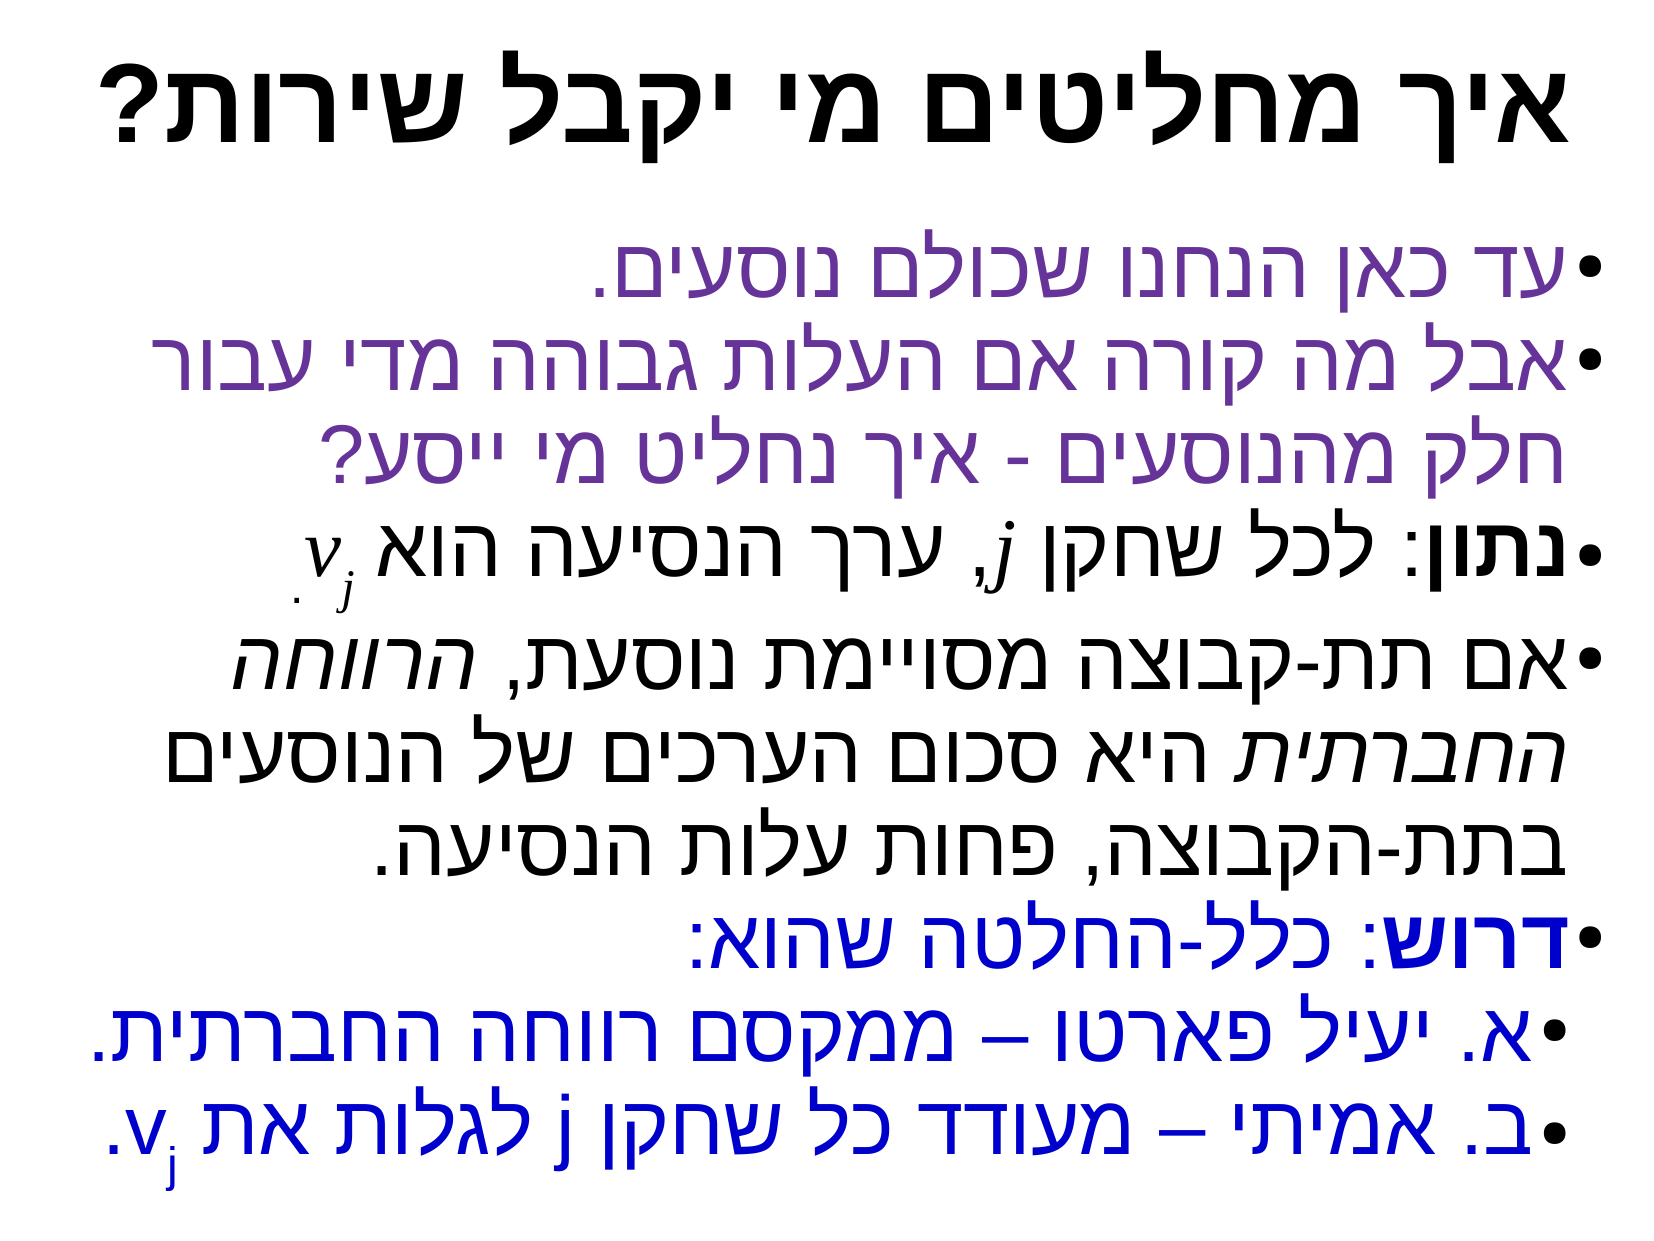

# איך מחליטים מי יקבל שירות?
עד כאן הנחנו שכולם נוסעים.
אבל מה קורה אם העלות גבוהה מדי עבור חלק מהנוסעים - איך נחליט מי ייסע?
נתון: לכל שחקן j, ערך הנסיעה הוא vj.
אם תת-קבוצה מסויימת נוסעת, הרווחה החברתית היא סכום הערכים של הנוסעים בתת-הקבוצה, פחות עלות הנסיעה.
דרוש: כלל-החלטה שהוא:
א. יעיל פארטו – ממקסם רווחה החברתית.
ב. אמיתי – מעודד כל שחקן j לגלות את vj.